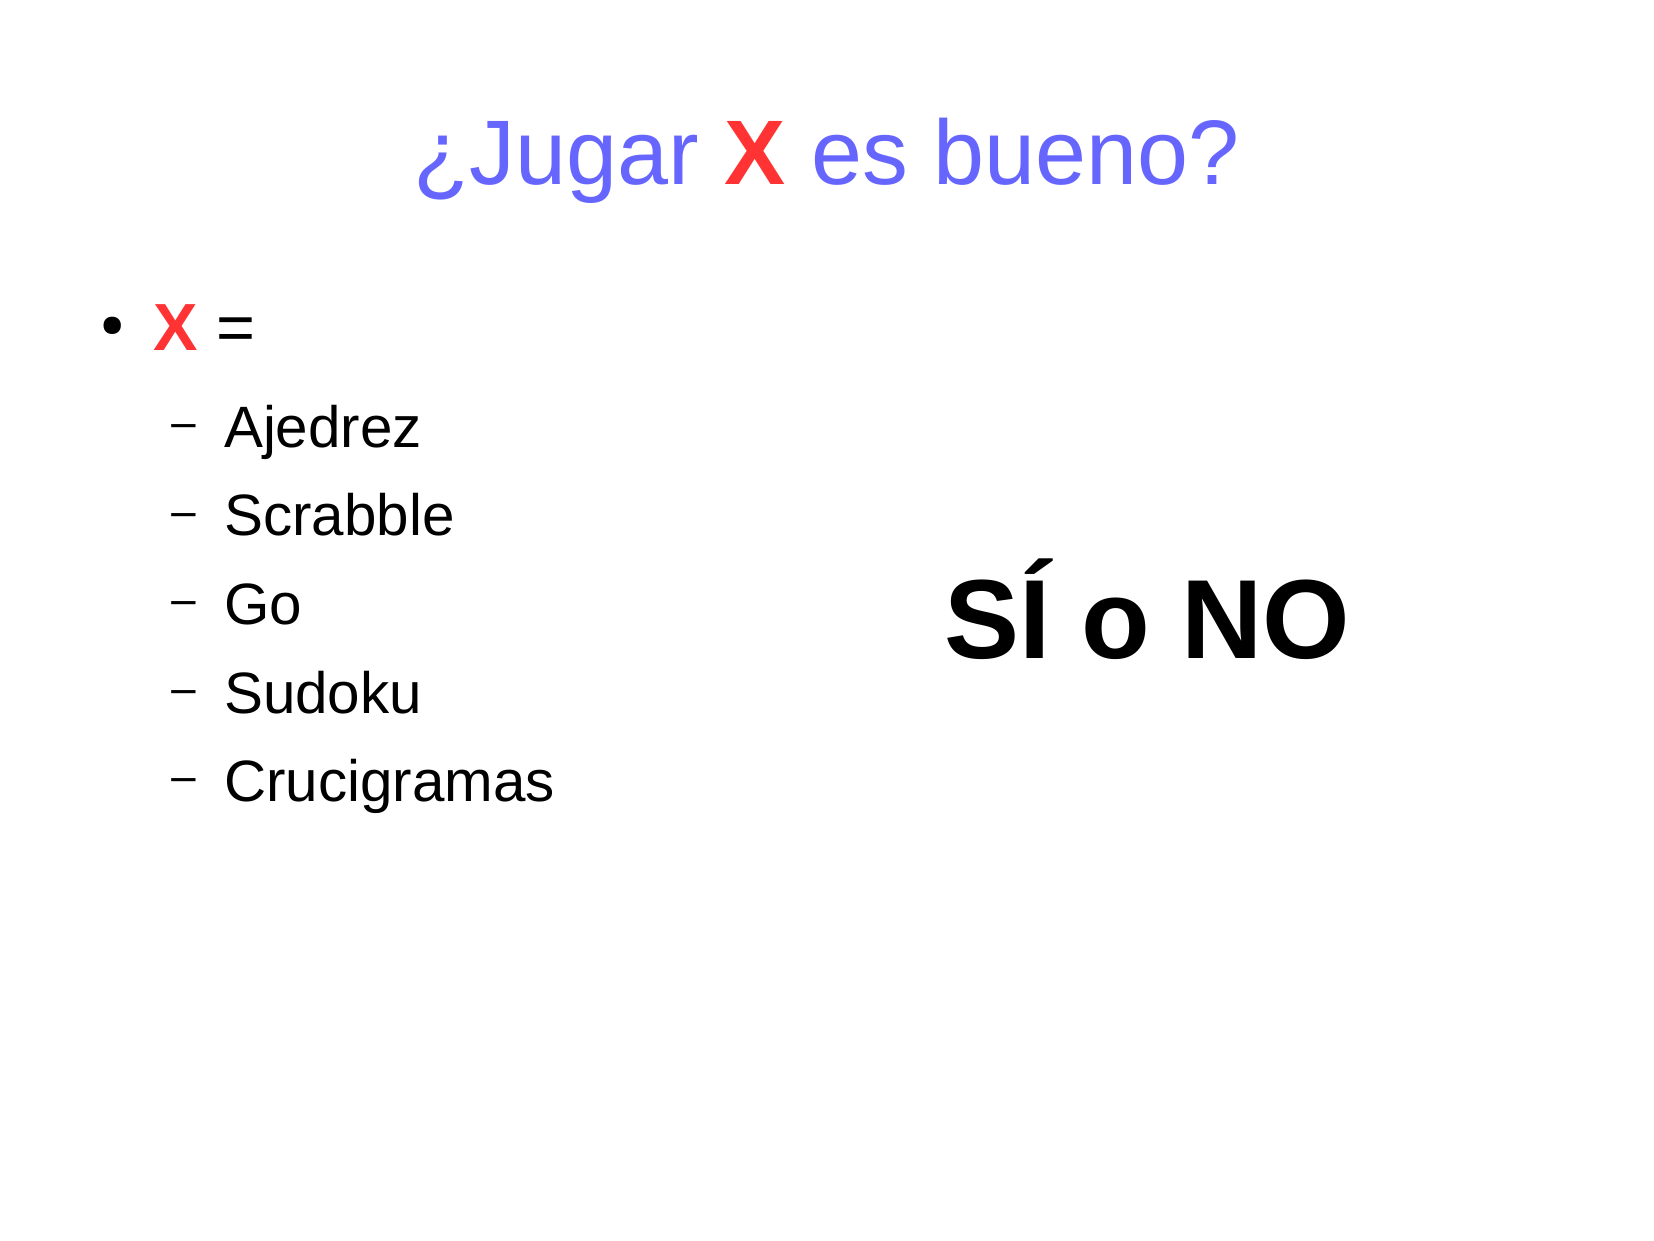

# ¿Jugar X es bueno?
X =
Ajedrez
Scrabble
Go
Sudoku
Crucigramas
SÍ o NO